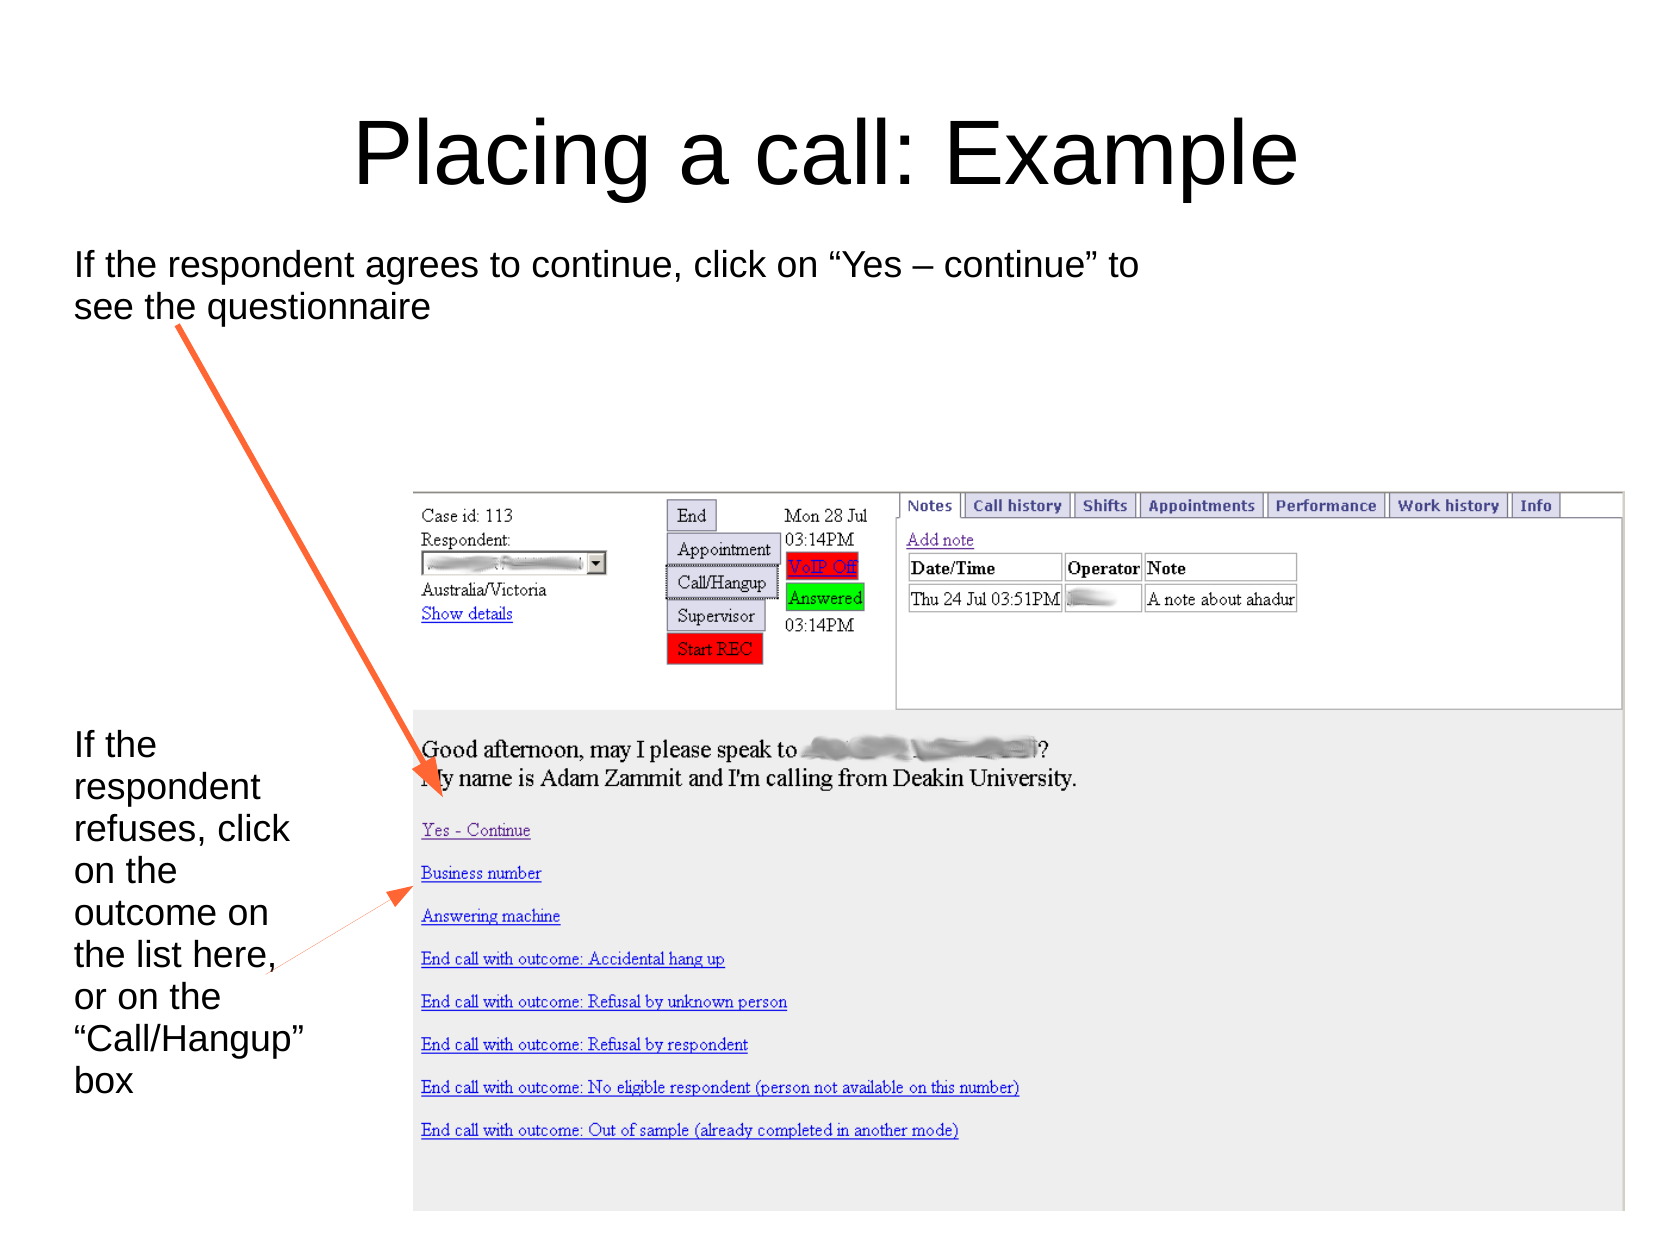

# Placing a call: Example
If the respondent agrees to continue, click on “Yes – continue” to see the questionnaire
If the respondent refuses, click on the outcome on the list here, or on the “Call/Hangup” box